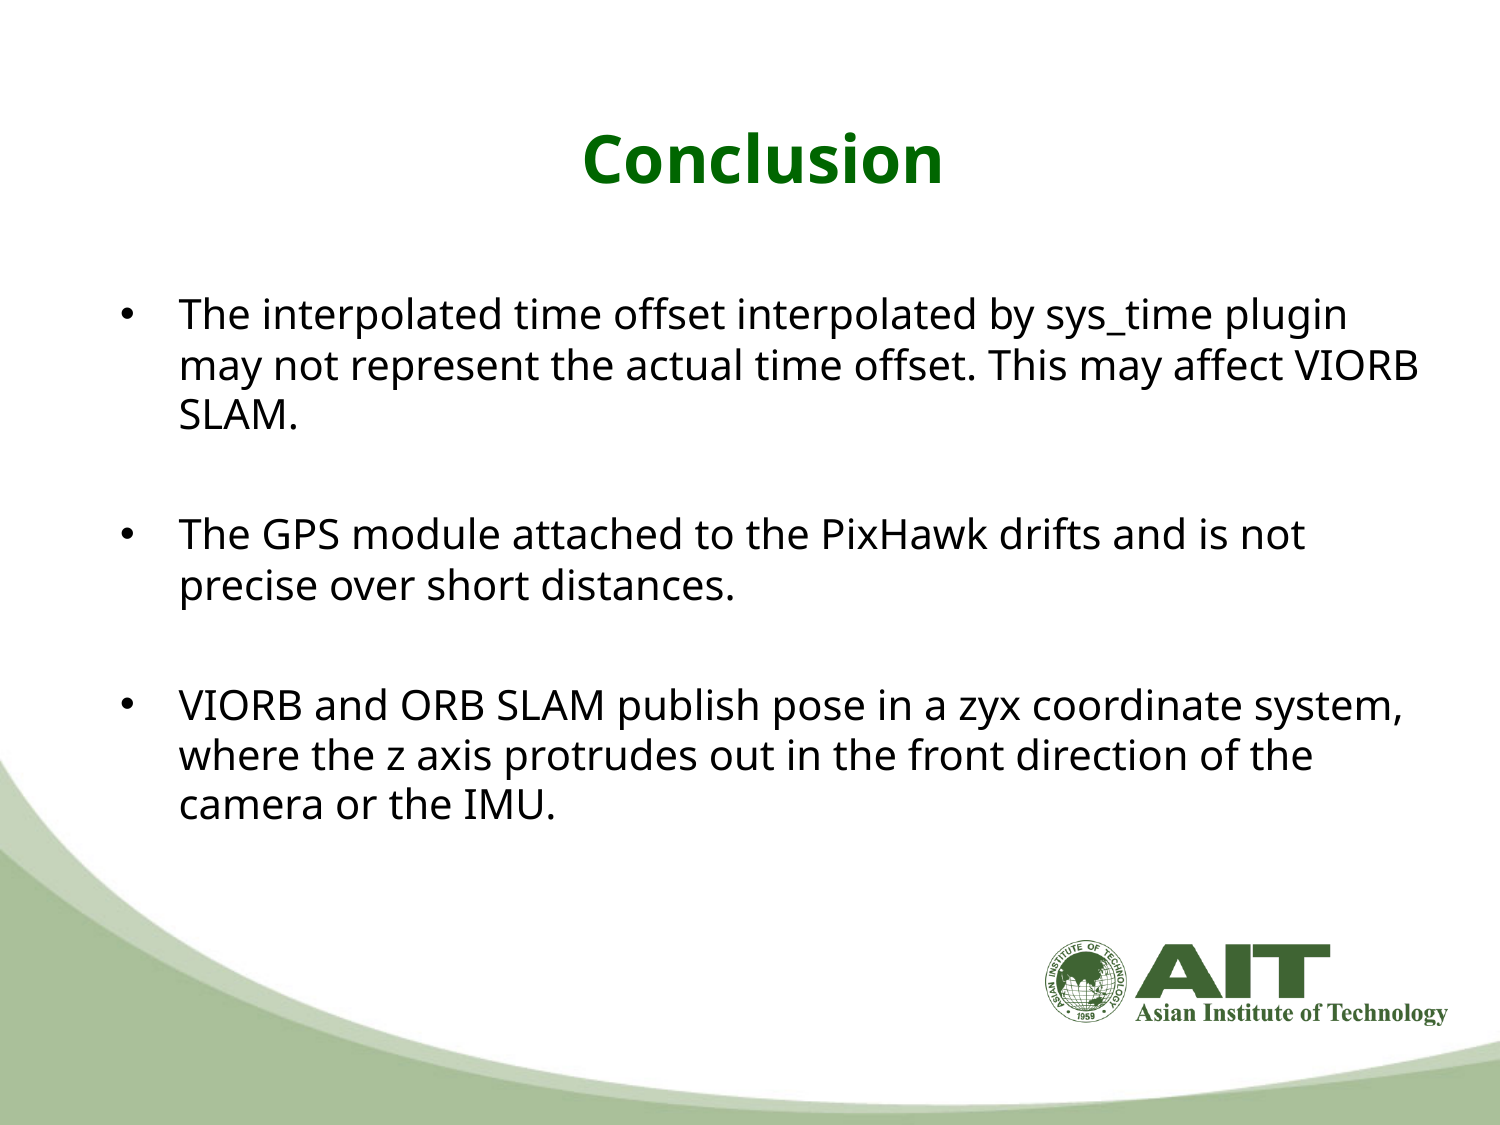

# Conclusion
The interpolated time offset interpolated by sys_time plugin may not represent the actual time offset. This may affect VIORB SLAM.
The GPS module attached to the PixHawk drifts and is not precise over short distances.
VIORB and ORB SLAM publish pose in a zyx coordinate system, where the z axis protrudes out in the front direction of the camera or the IMU.